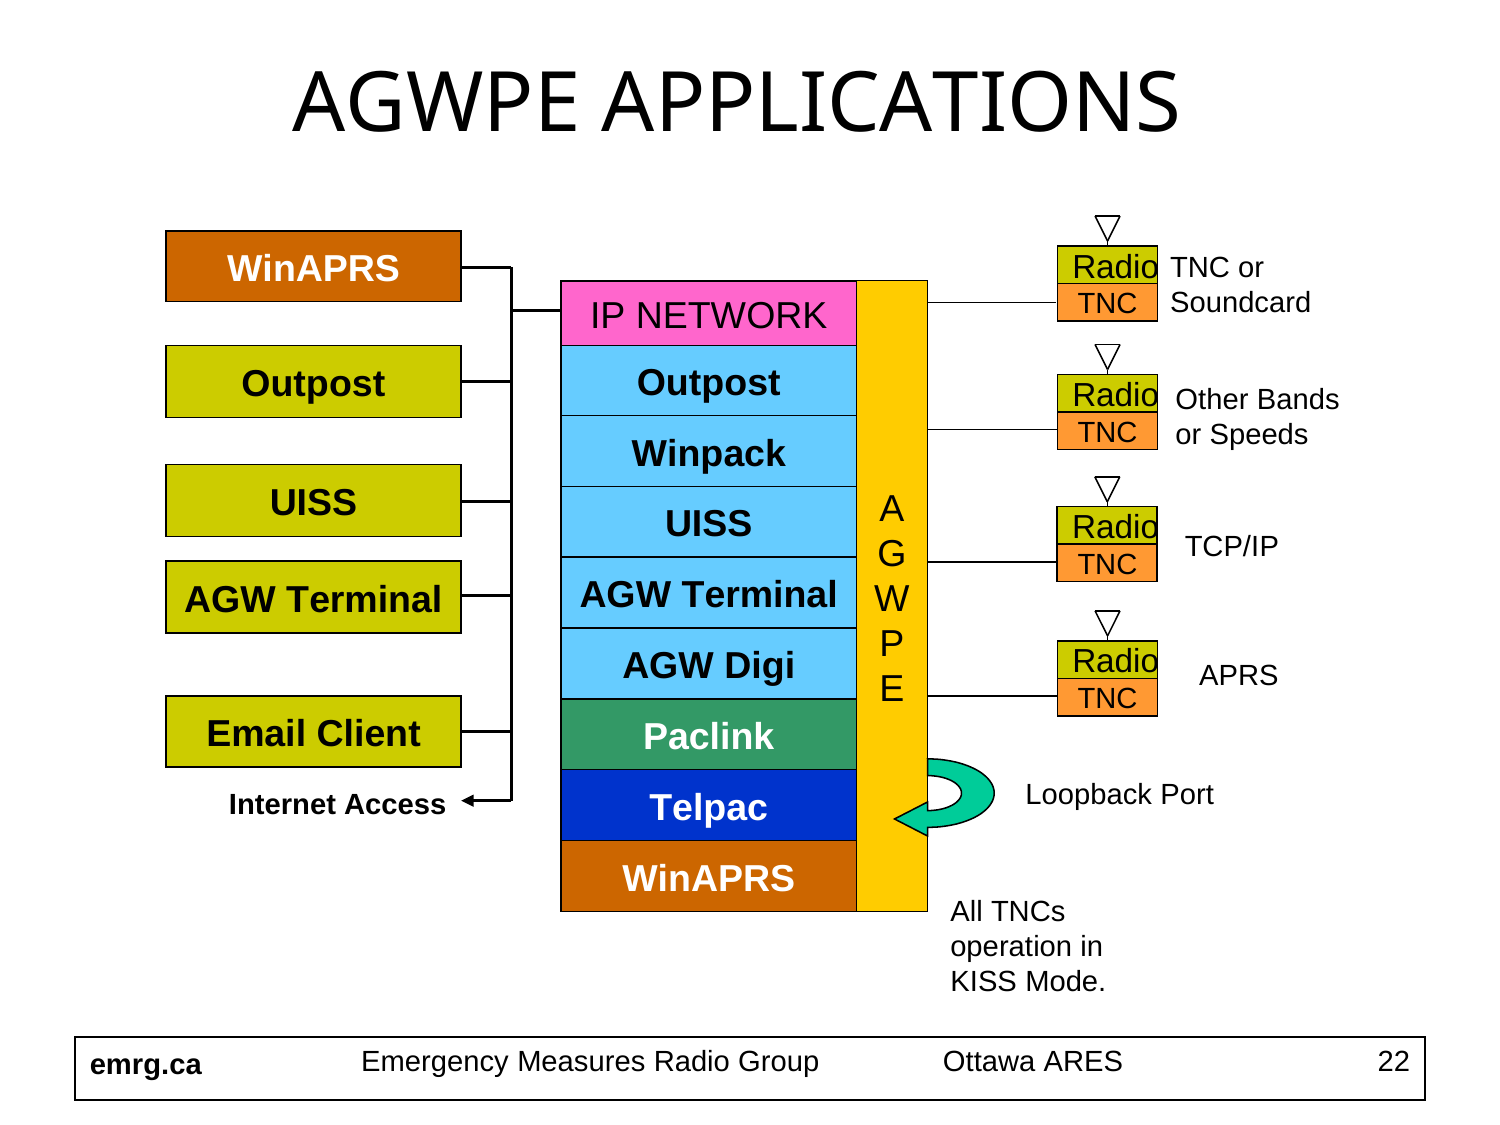

AGWPE APPLICATIONS
Radio
TNC
WinAPRS
A
G
W
P
E
Radio
TNC
APRS
WinAPRS
TNC or Soundcard
IP NETWORK
Outpost
UISS
AGW Terminal
A
G
W
P
E
Radio
TNC
Other Bands or Speeds
Outpost
Winpack
UISS
AGW Terminal
Radio
TNC
TCP/IP
AGW Digi
Email Client
Paclink
Loopback Port
Telpac
Internet Access
All TNCs operation in KISS Mode.
Emergency Measures Radio Group Ottawa ARES
22
AGW Terminal